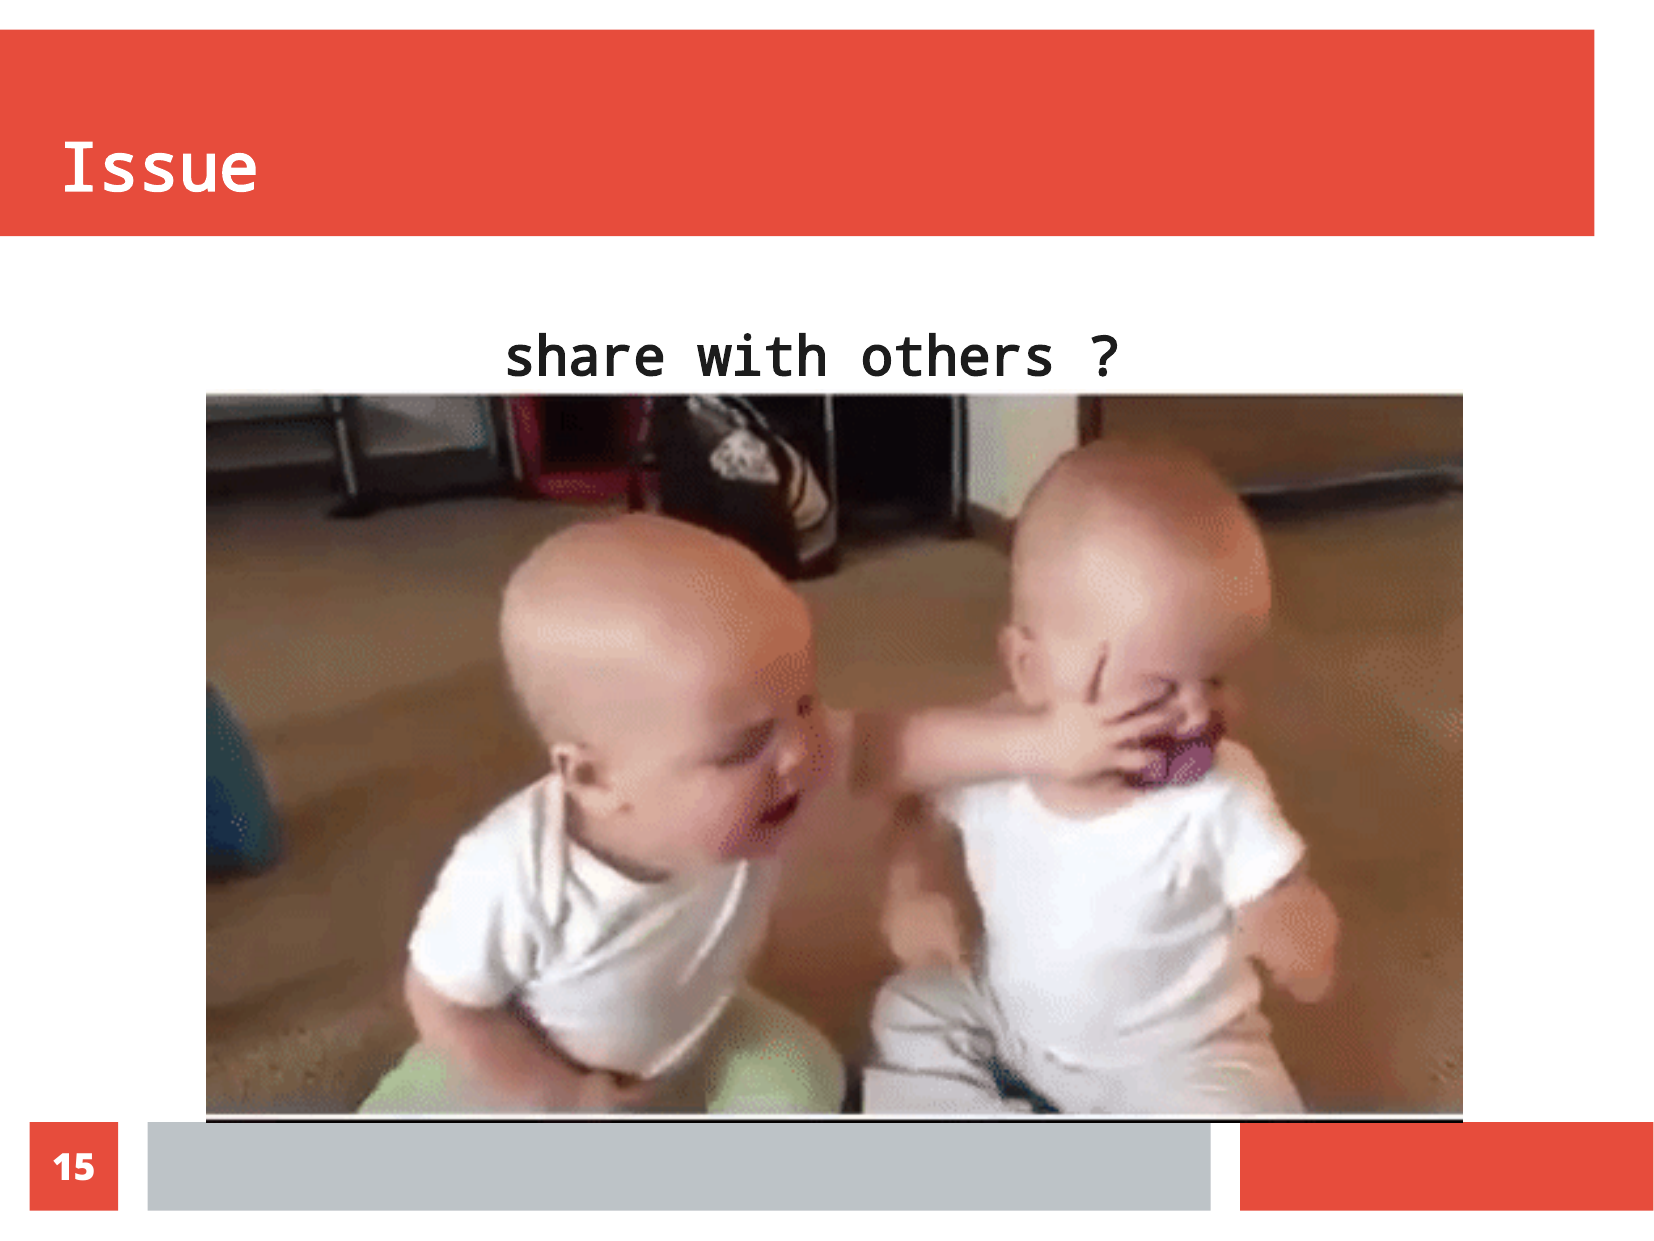

# Issue
share with others ?
15